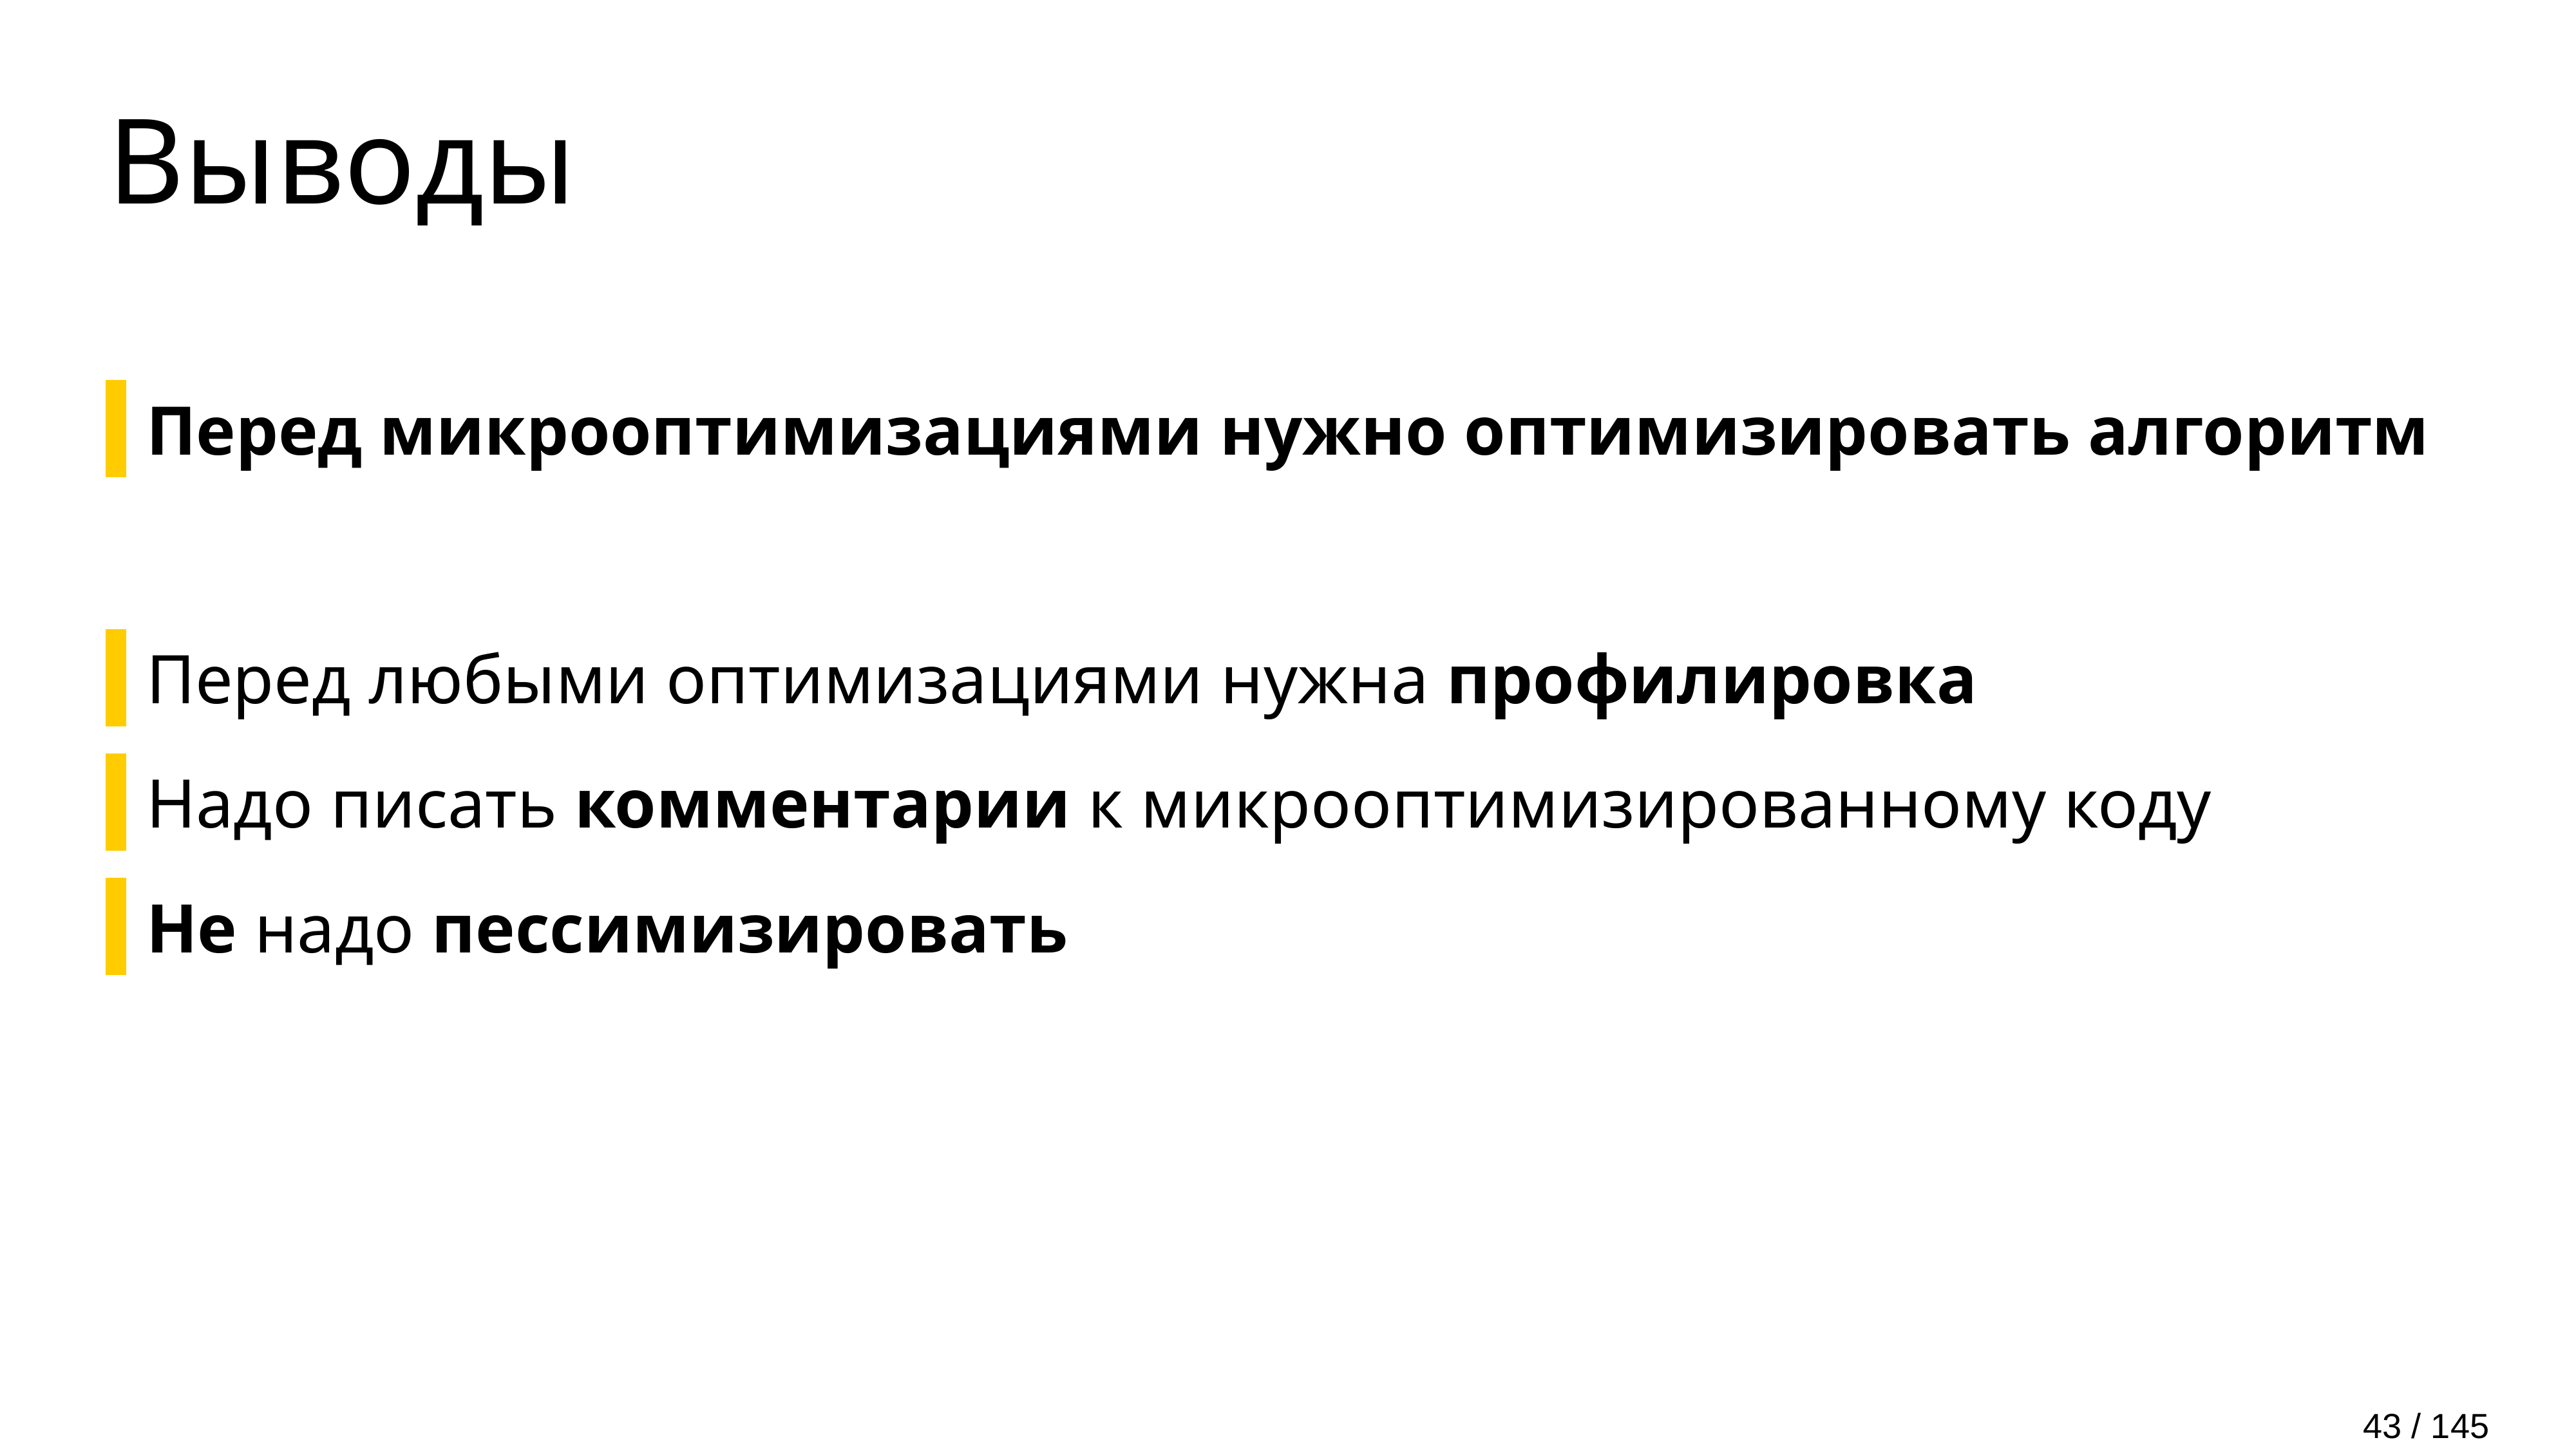

# Выводы
 Перед микрооптимизациями нужно оптимизировать алгоритм
 Перед любыми оптимизациями нужна профилировка
 Надо писать комментарии к микрооптимизированному коду
 Не надо пессимизировать